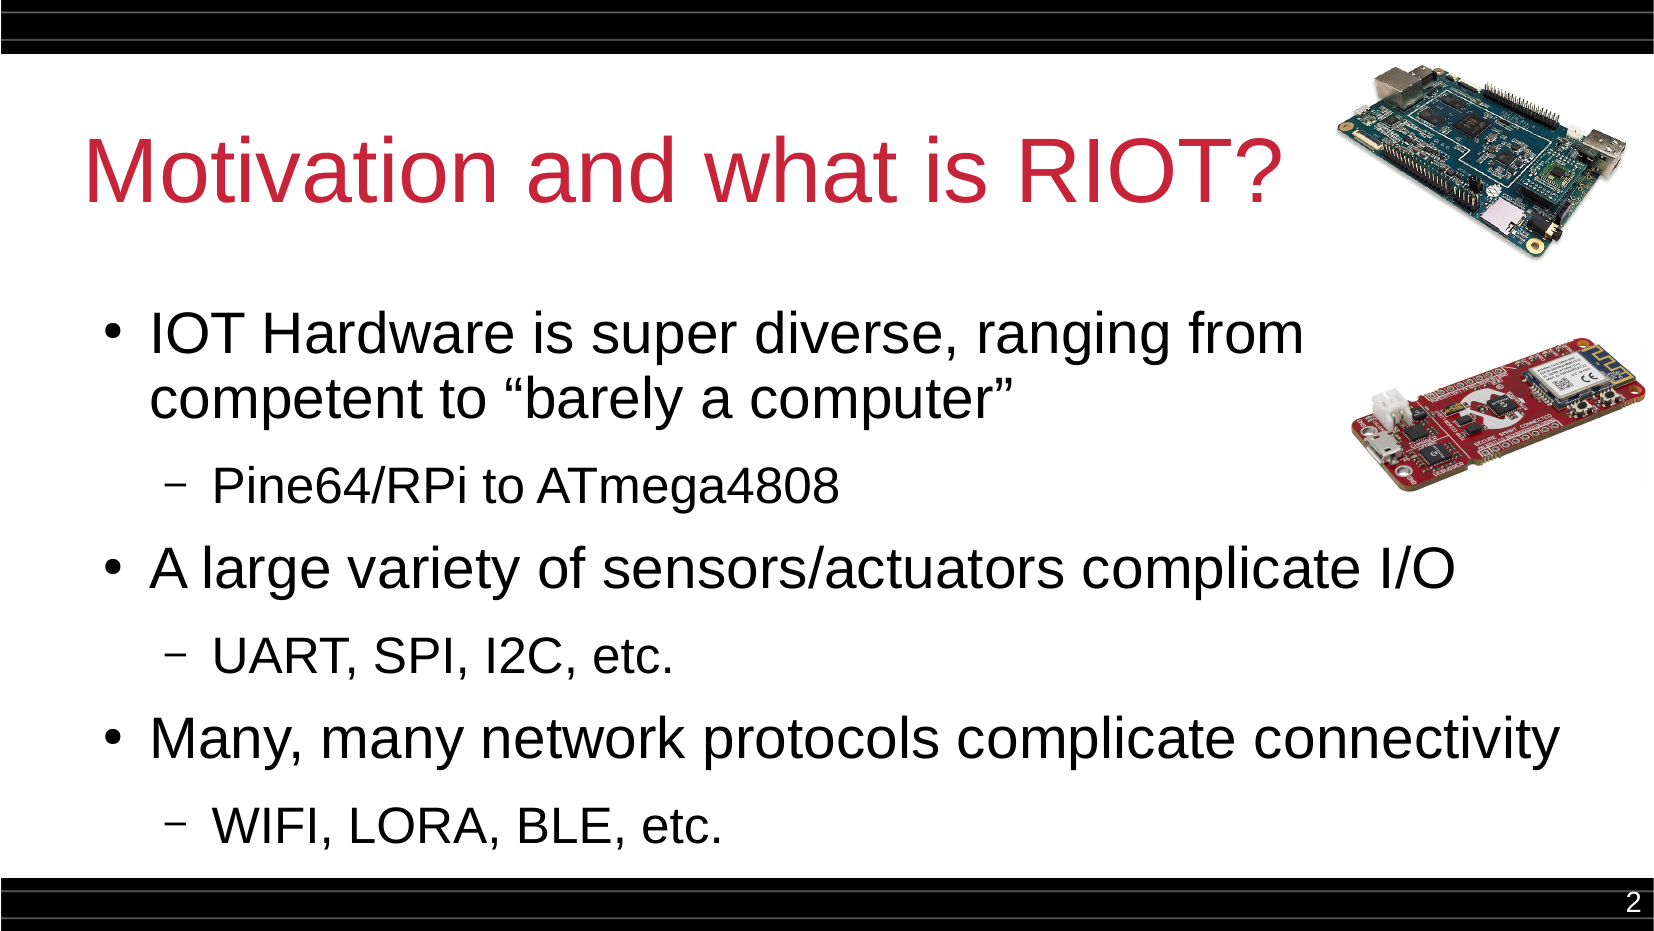

# Motivation and what is RIOT?
IOT Hardware is super diverse, ranging from competent to “barely a computer”
Pine64/RPi to ATmega4808
A large variety of sensors/actuators complicate I/O
UART, SPI, I2C, etc.
Many, many network protocols complicate connectivity
WIFI, LORA, BLE, etc.